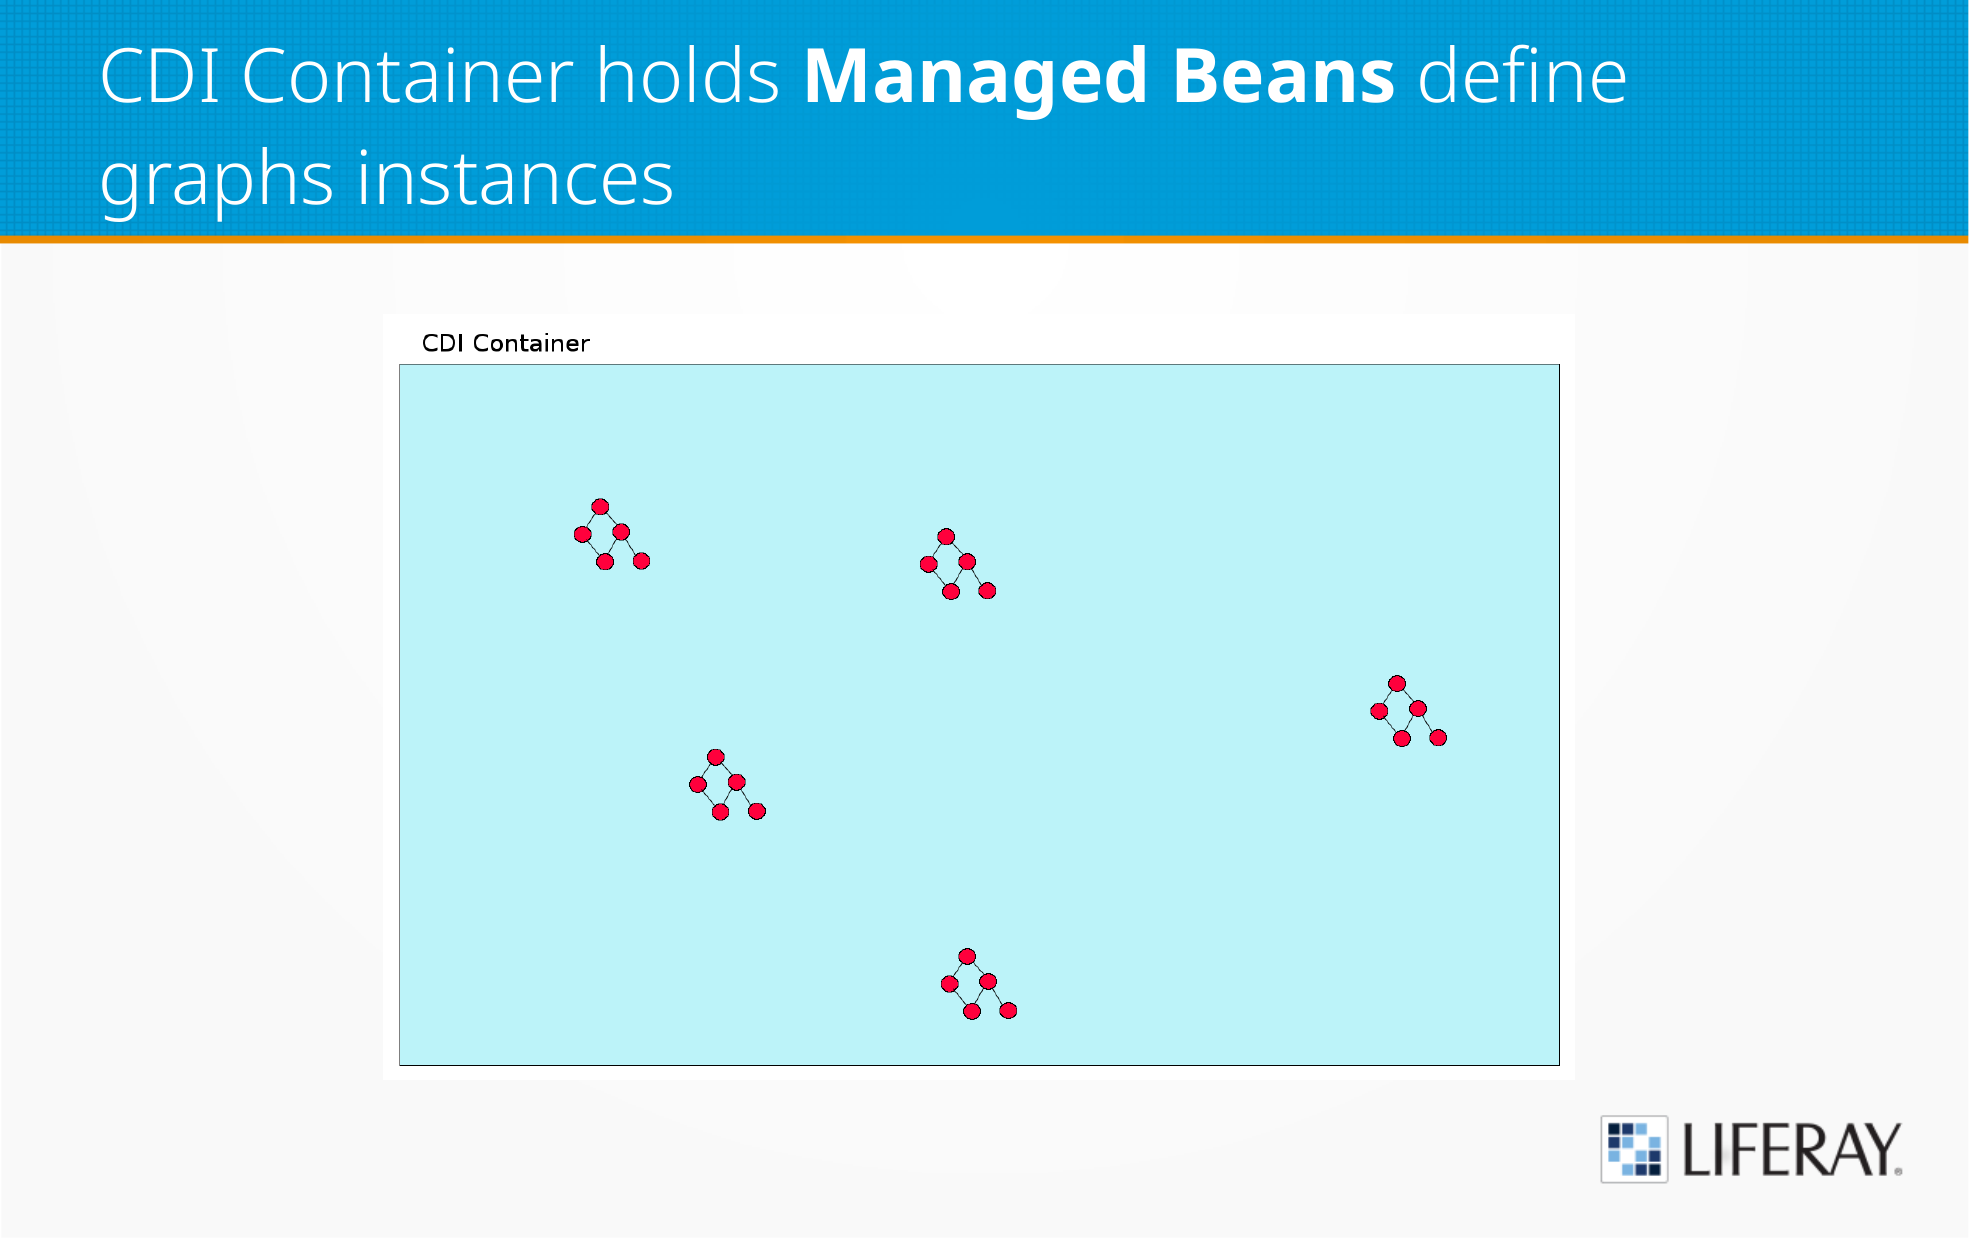

# CDI Container holds Managed Beans define graphs instances